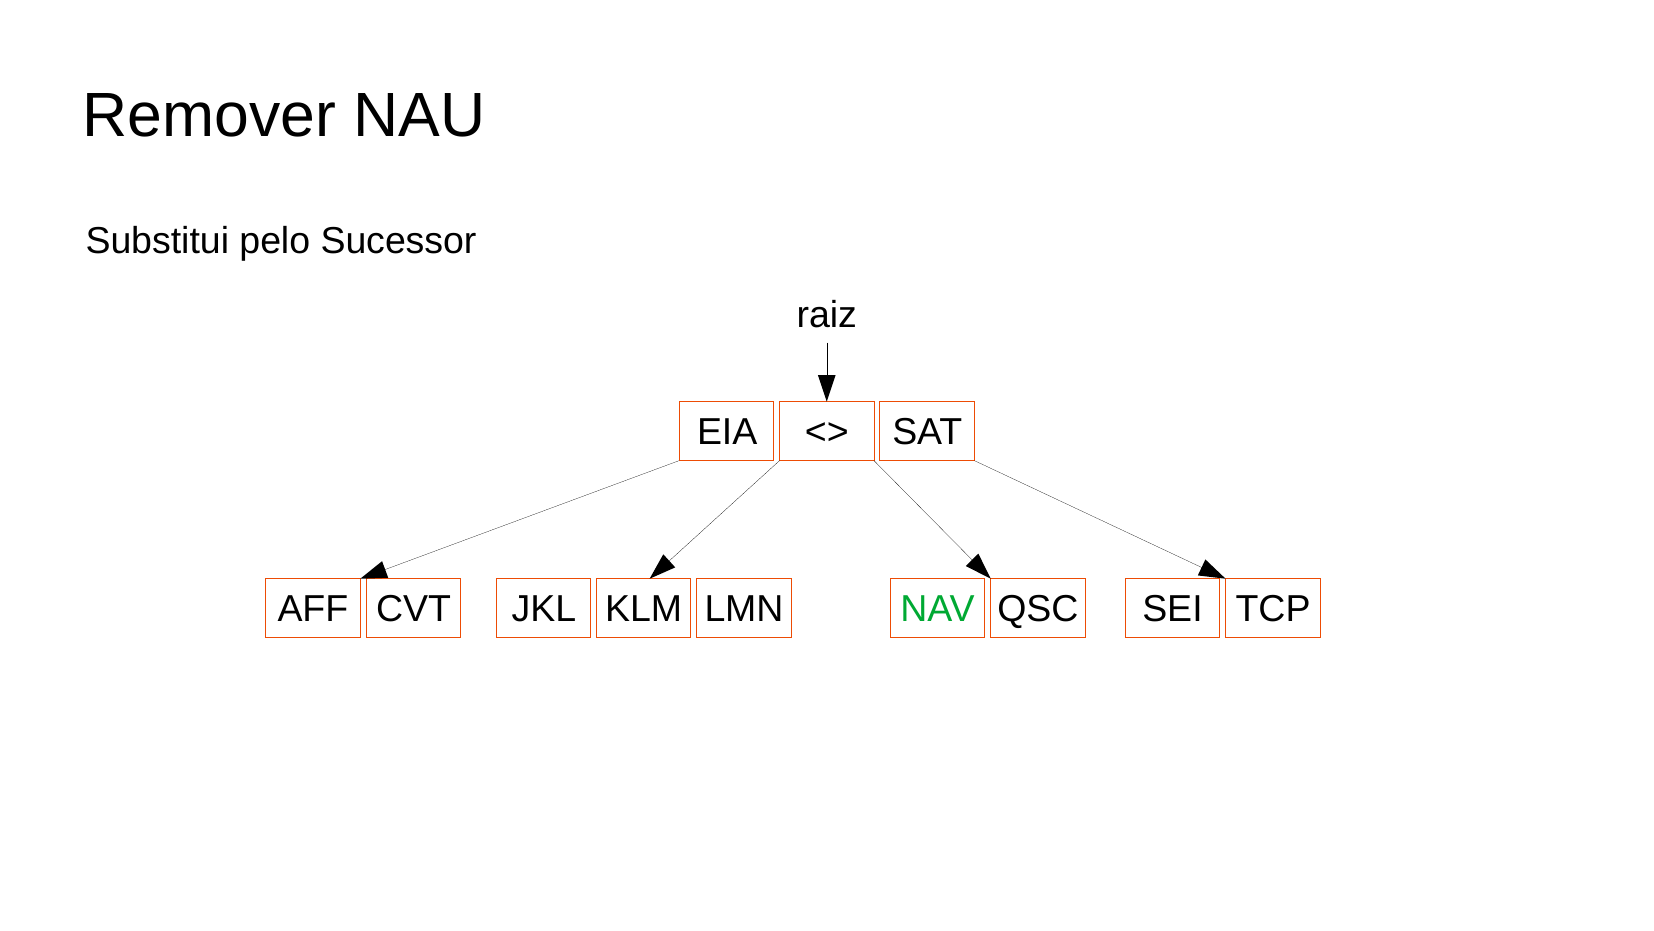

# Remover NAU
Substitui pelo Sucessor
raiz
 EIA
<>
 SAT
AFF
 CVT
 JKL
 KLM
LMN
 NAV
QSC
 SEI
 TCP